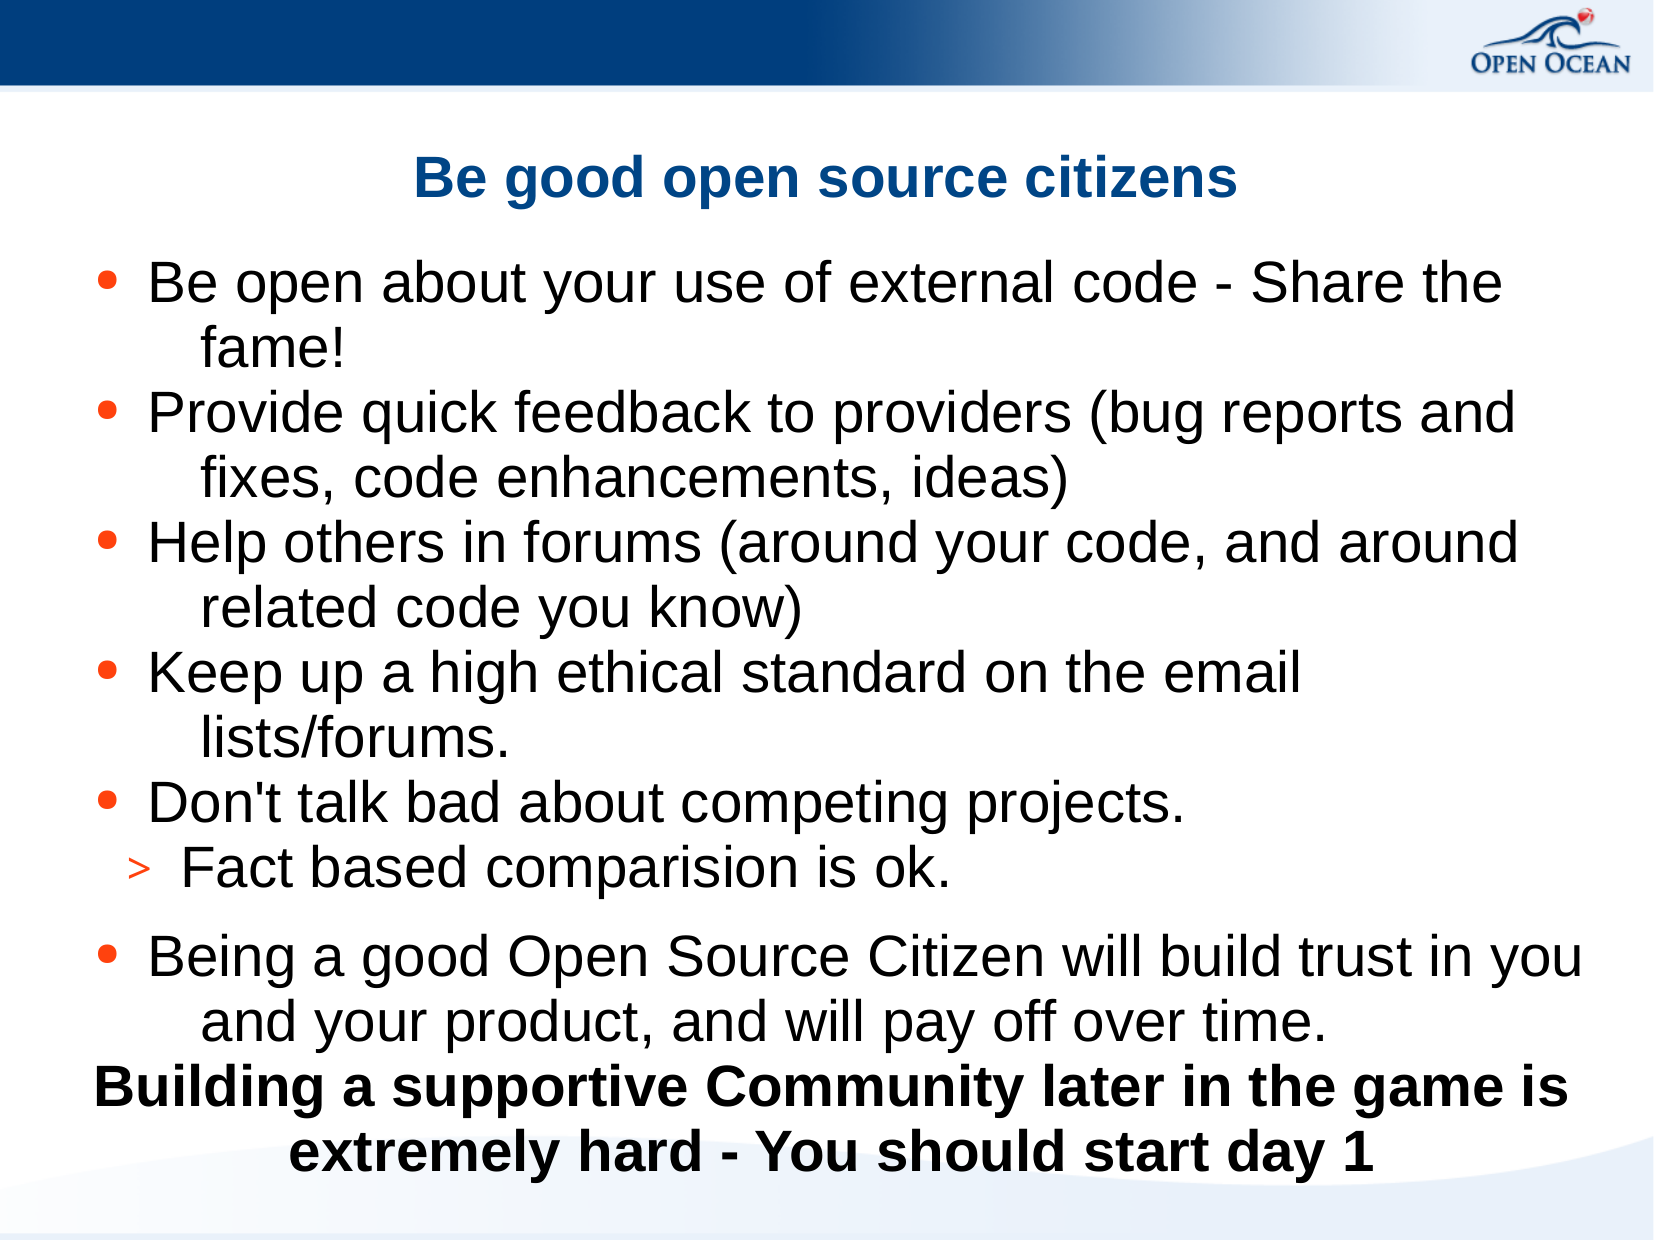

# Be good open source citizens
Be open about your use of external code - Share the fame!
Provide quick feedback to providers (bug reports and fixes, code enhancements, ideas)
Help others in forums (around your code, and around related code you know)
Keep up a high ethical standard on the email lists/forums.
Don't talk bad about competing projects.
Fact based comparision is ok.
Being a good Open Source Citizen will build trust in you and your product, and will pay off over time.
Building a supportive Community later in the game is extremely hard - You should start day 1